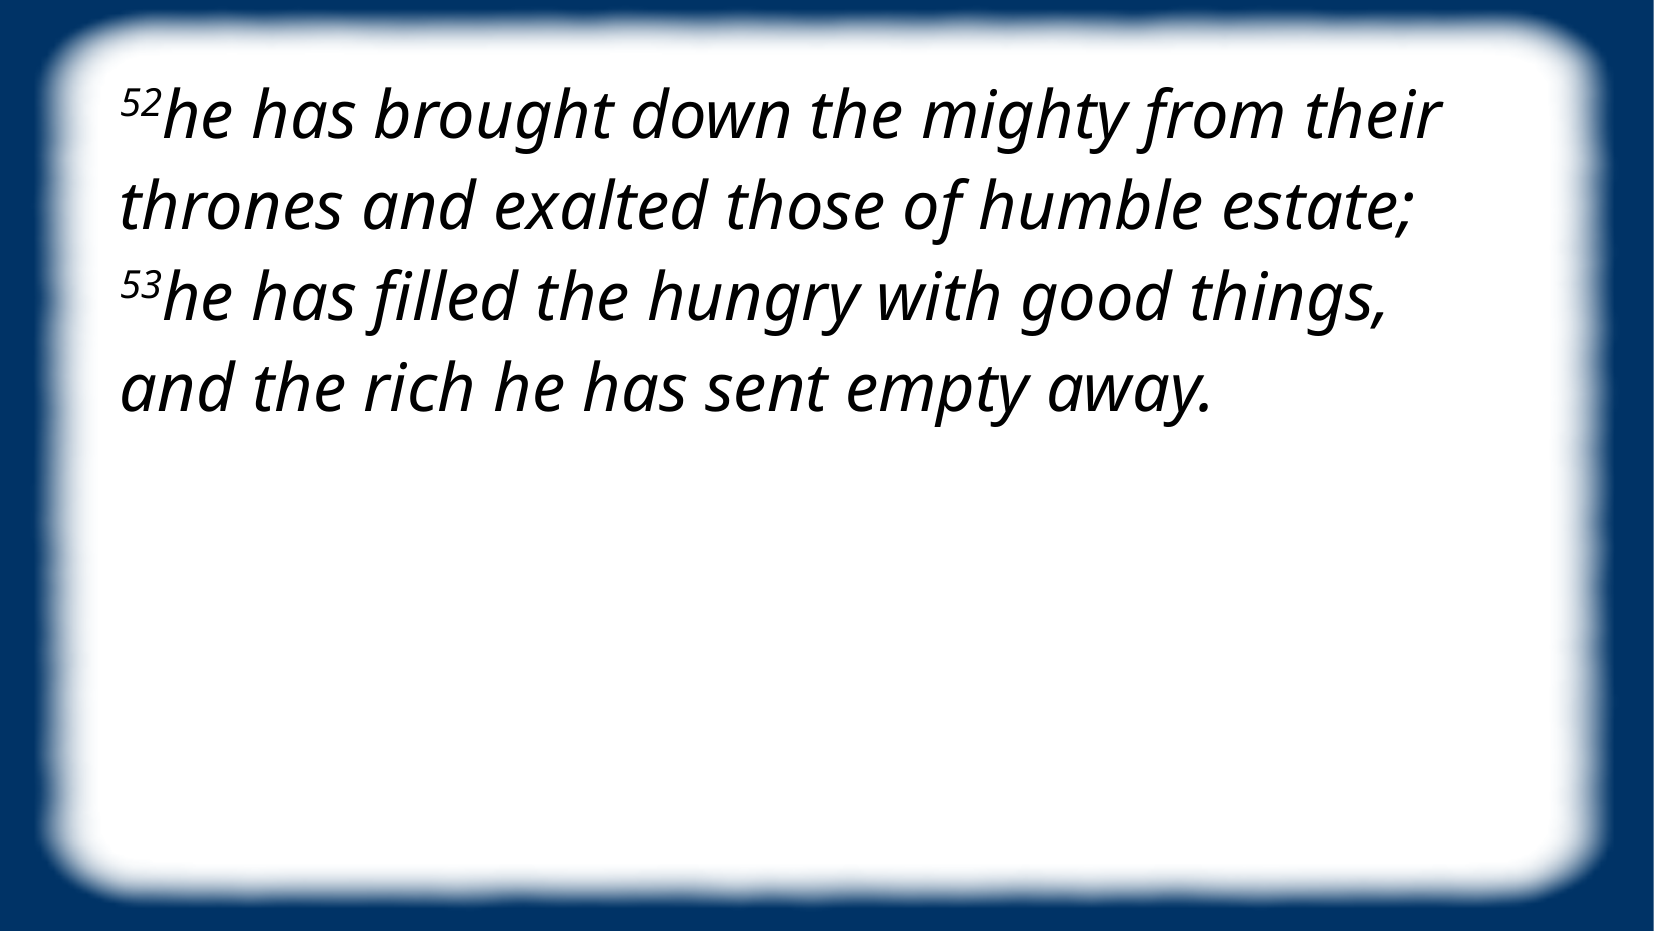

52he has brought down the mighty from their thrones and exalted those of humble estate;
53he has filled the hungry with good things,
and the rich he has sent empty away.